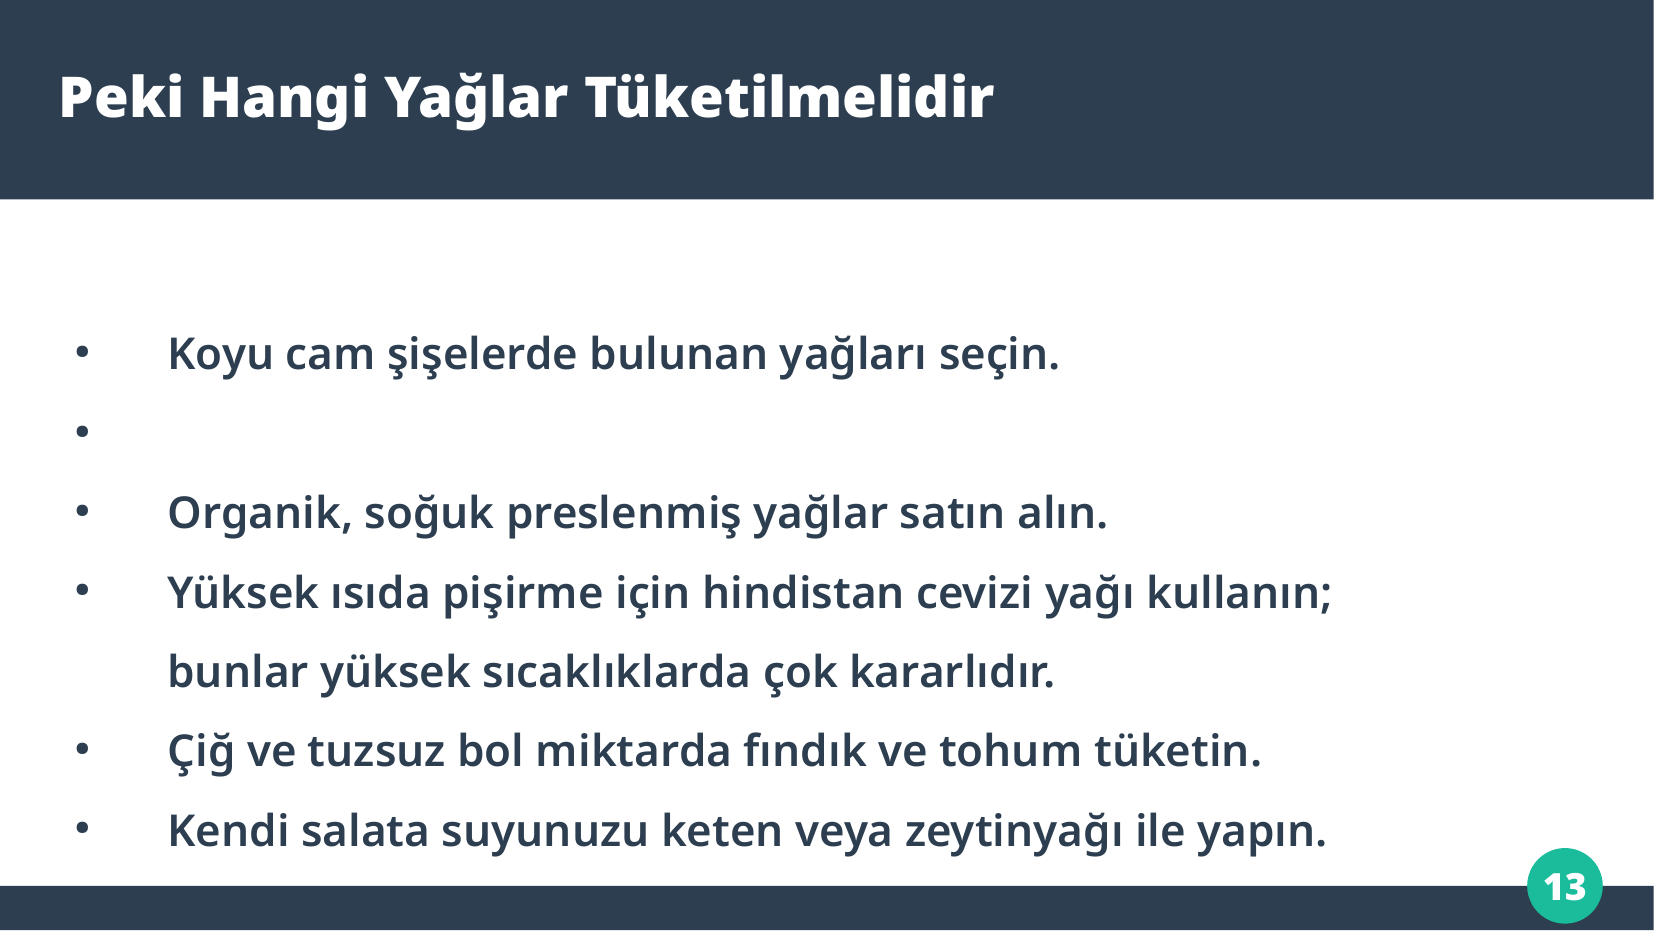

# Peki Hangi Yağlar Tüketilmelidir
 Koyu cam şişelerde bulunan yağları seçin.
 Organik, soğuk preslenmiş yağlar satın alın.
 Yüksek ısıda pişirme için hindistan cevizi yağı kullanın;
 bunlar yüksek sıcaklıklarda çok kararlıdır.
 Çiğ ve tuzsuz bol miktarda fındık ve tohum tüketin.
 Kendi salata suyunuzu keten veya zeytinyağı ile yapın.